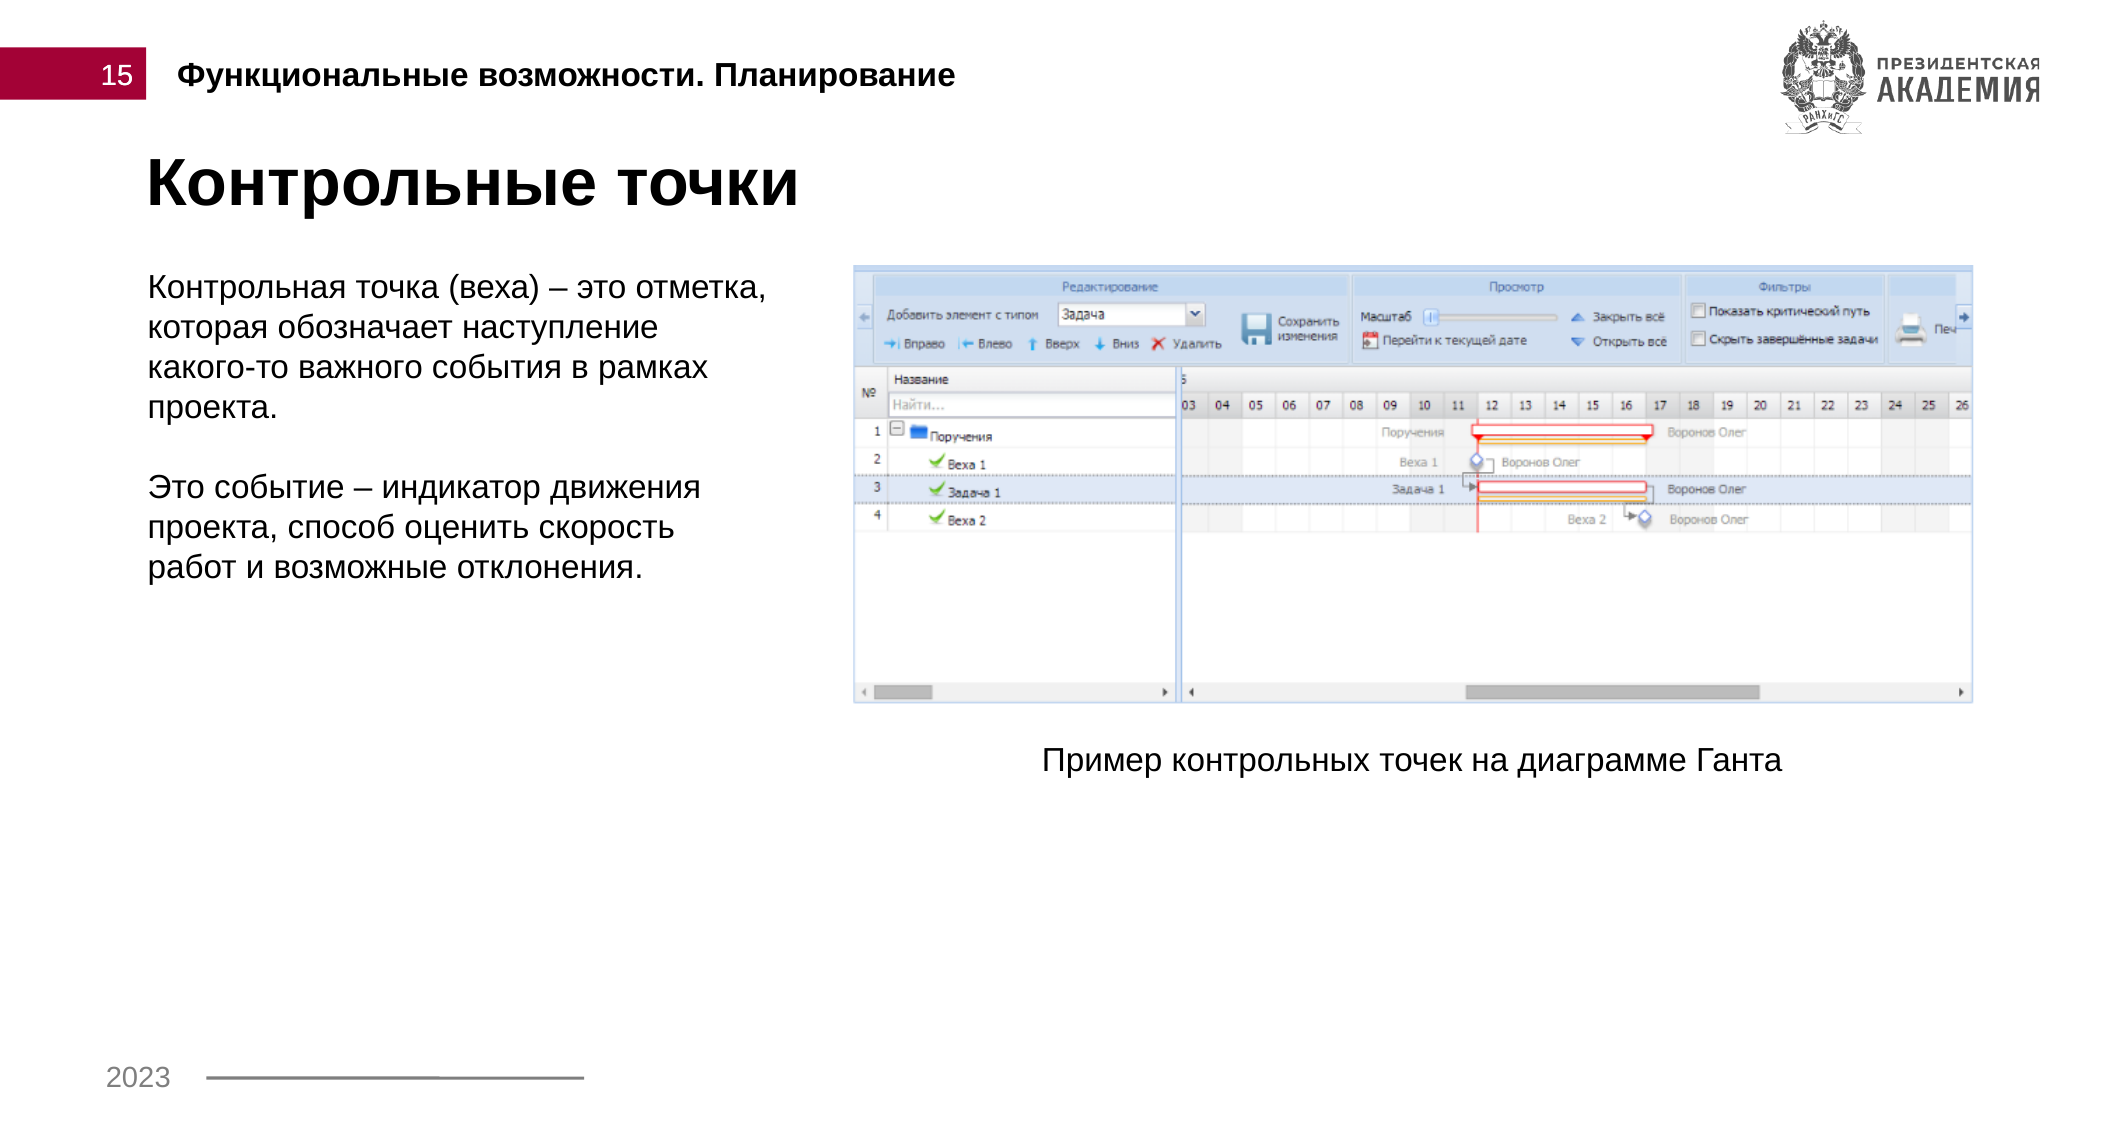

Функциональные возможности. Планирование
# Контрольные точки
Контрольная точка (веха) – это отметка, которая обозначает наступление какого-то важного события в рамках проекта.
Это событие – индикатор движения проекта, способ оценить скорость работ и возможные отклонения.
Пример контрольных точек на диаграмме Ганта